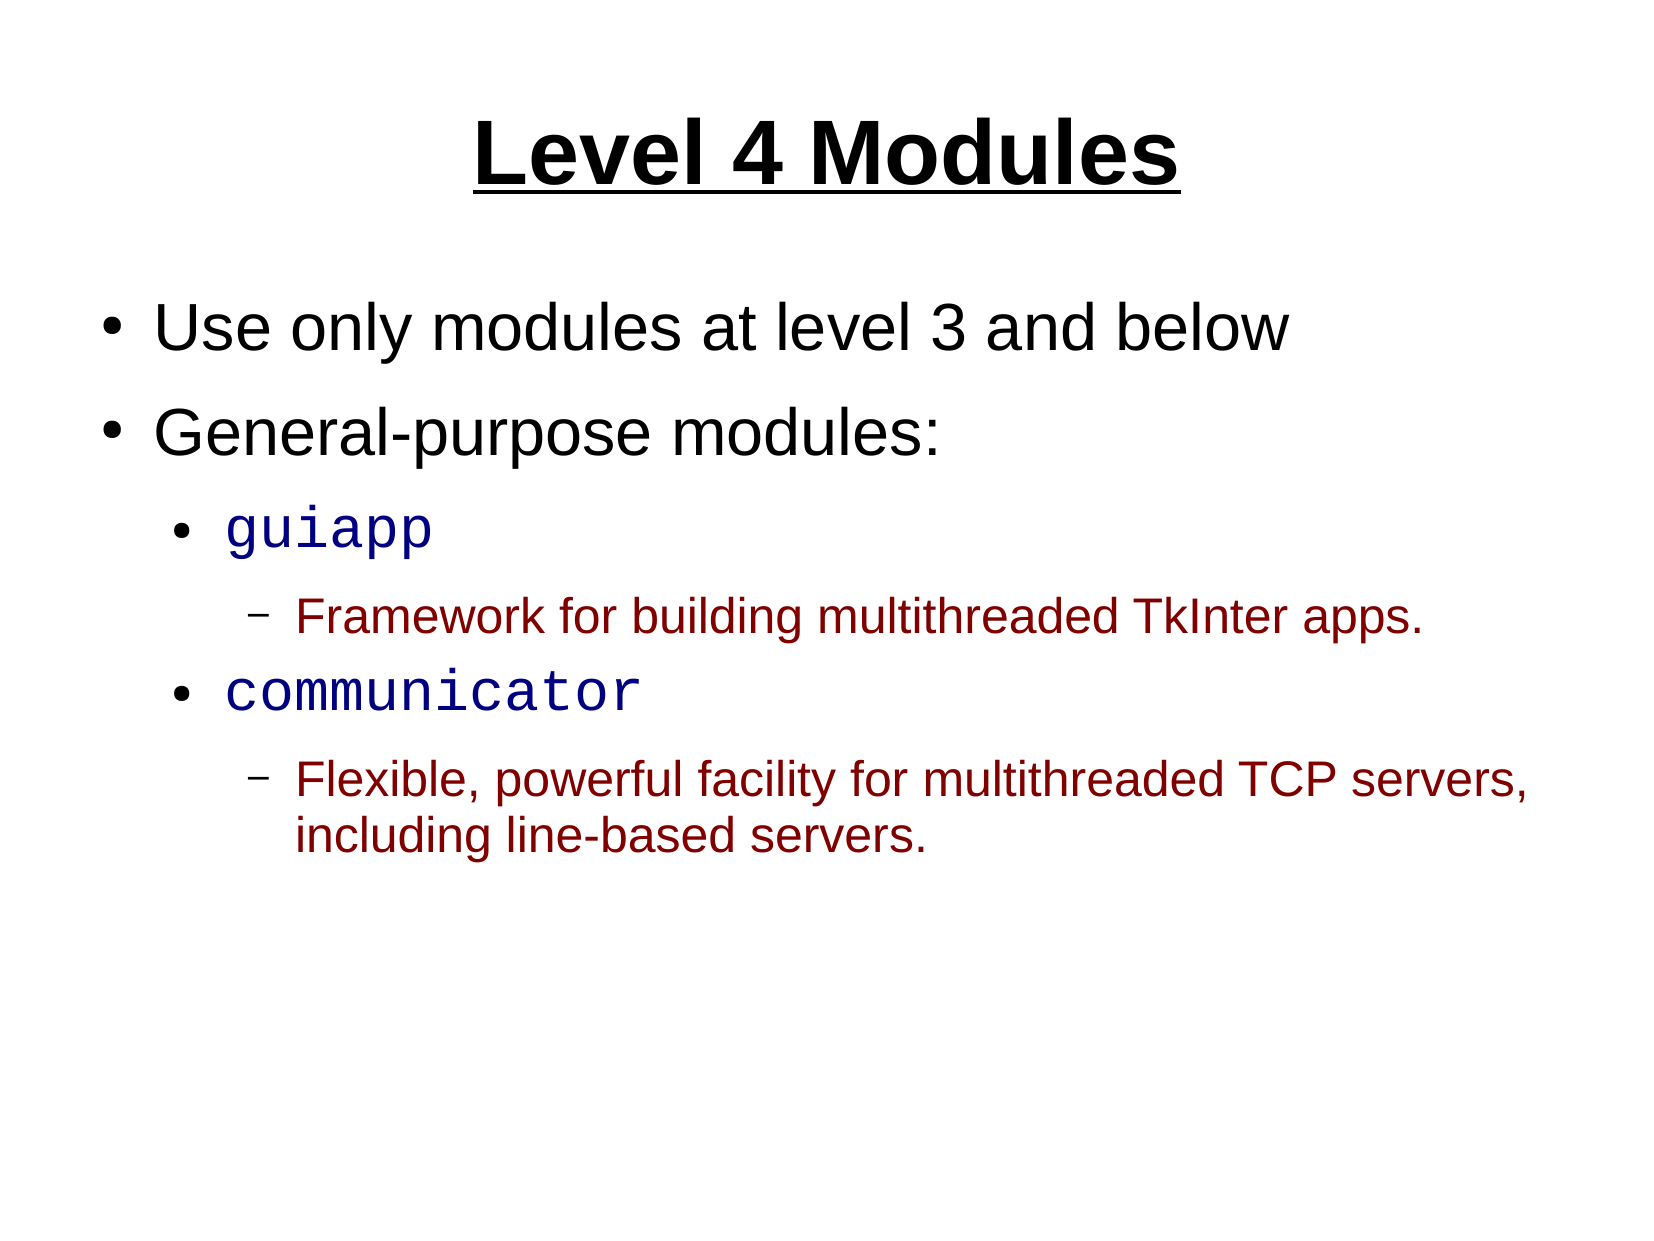

# Level 4 Modules
Use only modules at level 3 and below
General-purpose modules:
guiapp
Framework for building multithreaded TkInter apps.
communicator
Flexible, powerful facility for multithreaded TCP servers, including line-based servers.